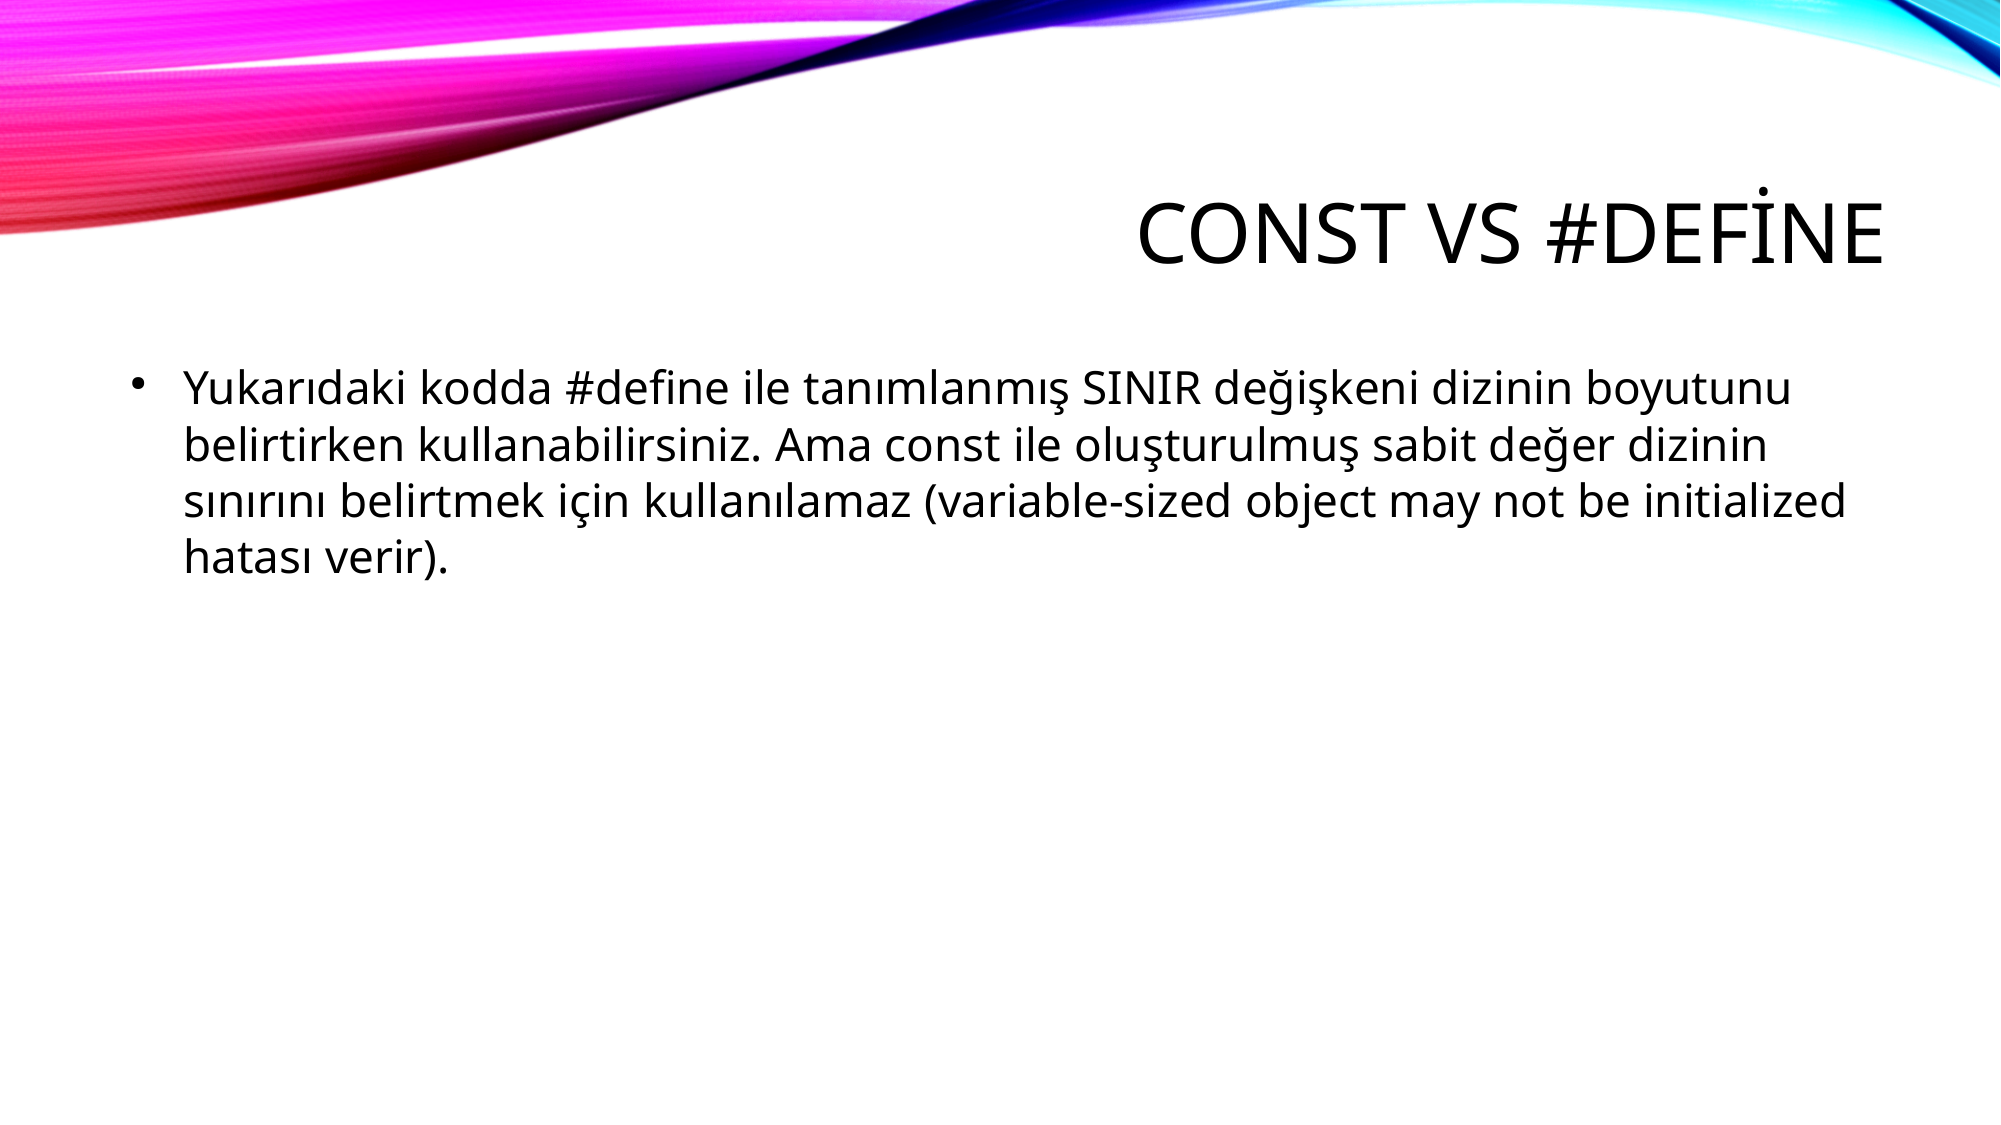

# CONST VS #DEFİNE
Yukarıdaki kodda #define ile tanımlanmış SINIR değişkeni dizinin boyutunu belirtirken kullanabilirsiniz. Ama const ile oluşturulmuş sabit değer dizinin sınırını belirtmek için kullanılamaz (variable-sized object may not be initialized hatası verir).